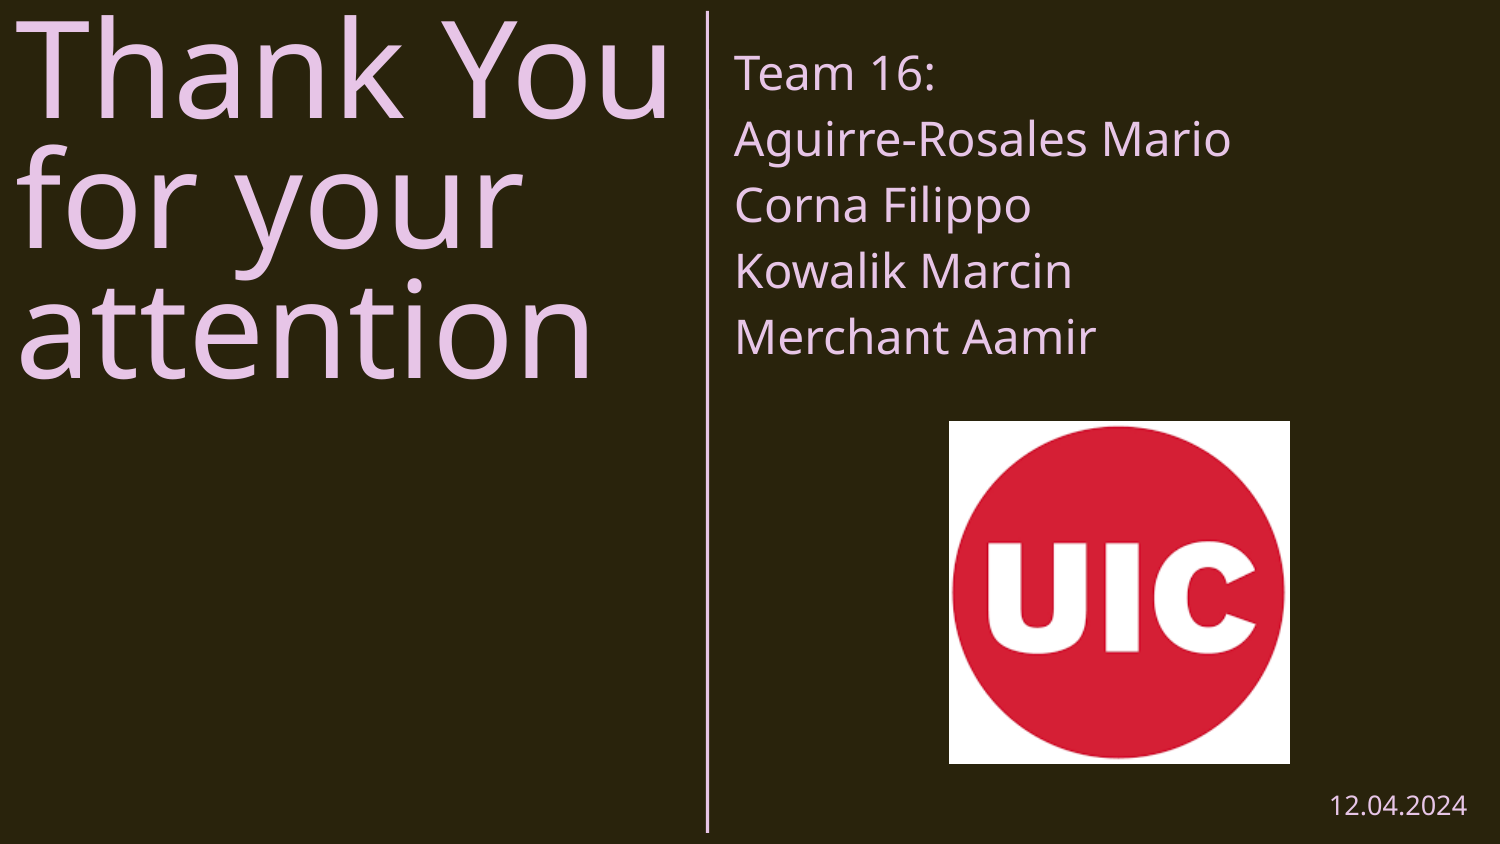

Thank You for your attention
Team 16:
Aguirre-Rosales Mario
Corna Filippo
Kowalik Marcin
Merchant Aamir
# 12.04.2024